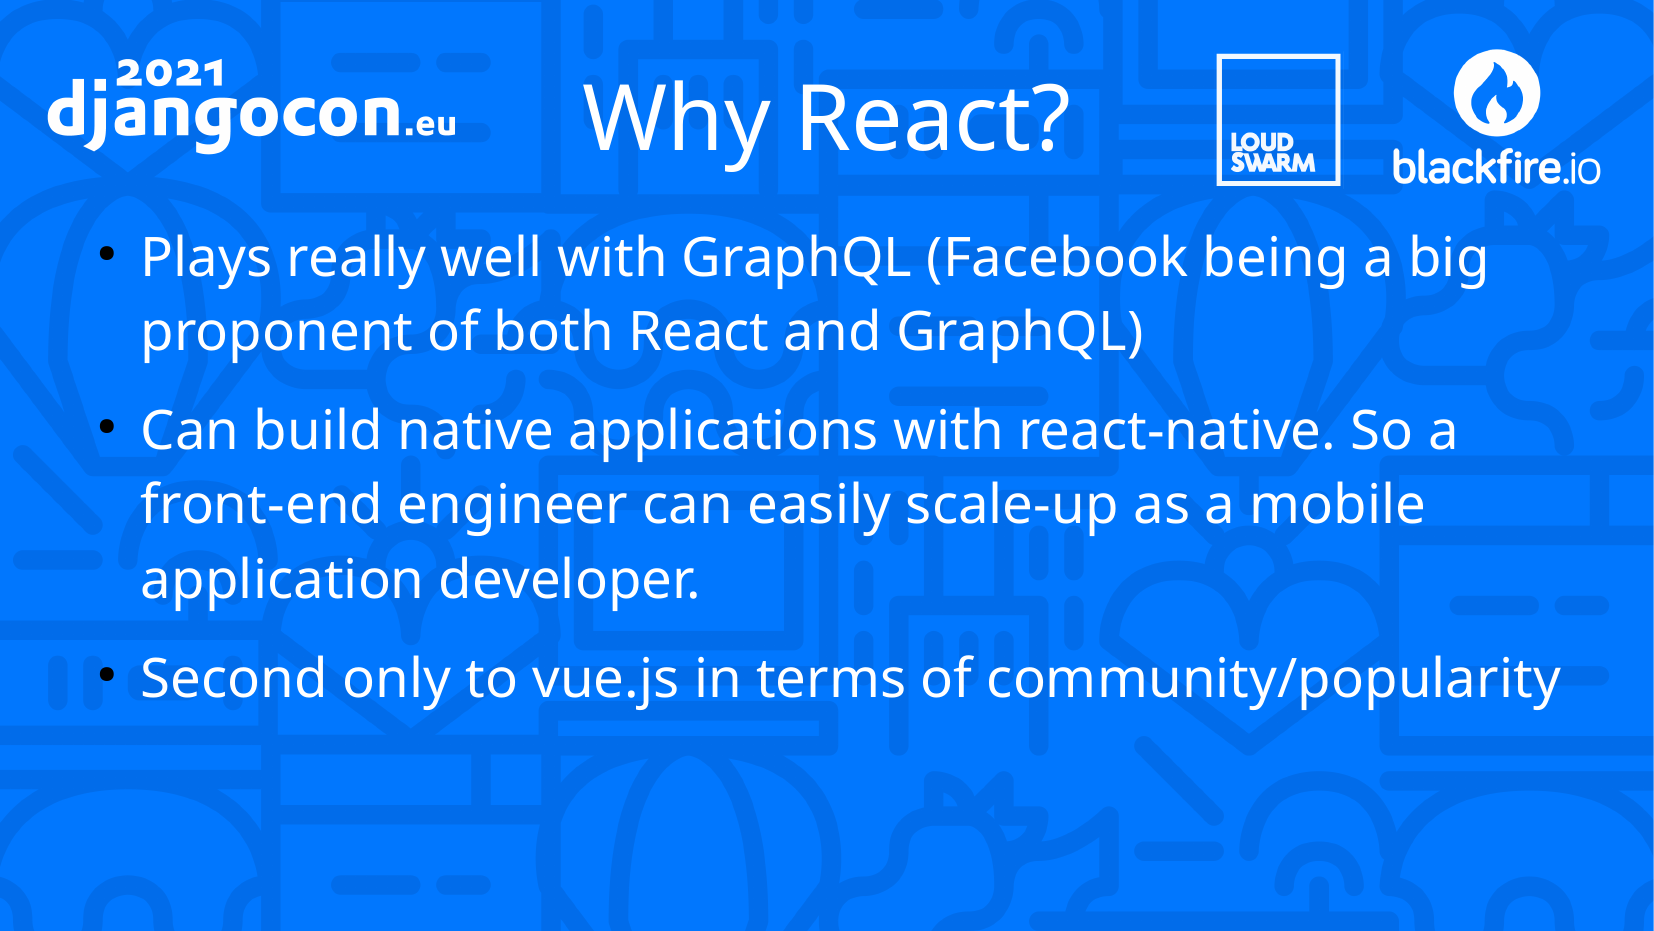

# Why React?
Plays really well with GraphQL (Facebook being a big proponent of both React and GraphQL)
Can build native applications with react-native. So a front-end engineer can easily scale-up as a mobile application developer.
Second only to vue.js in terms of community/popularity